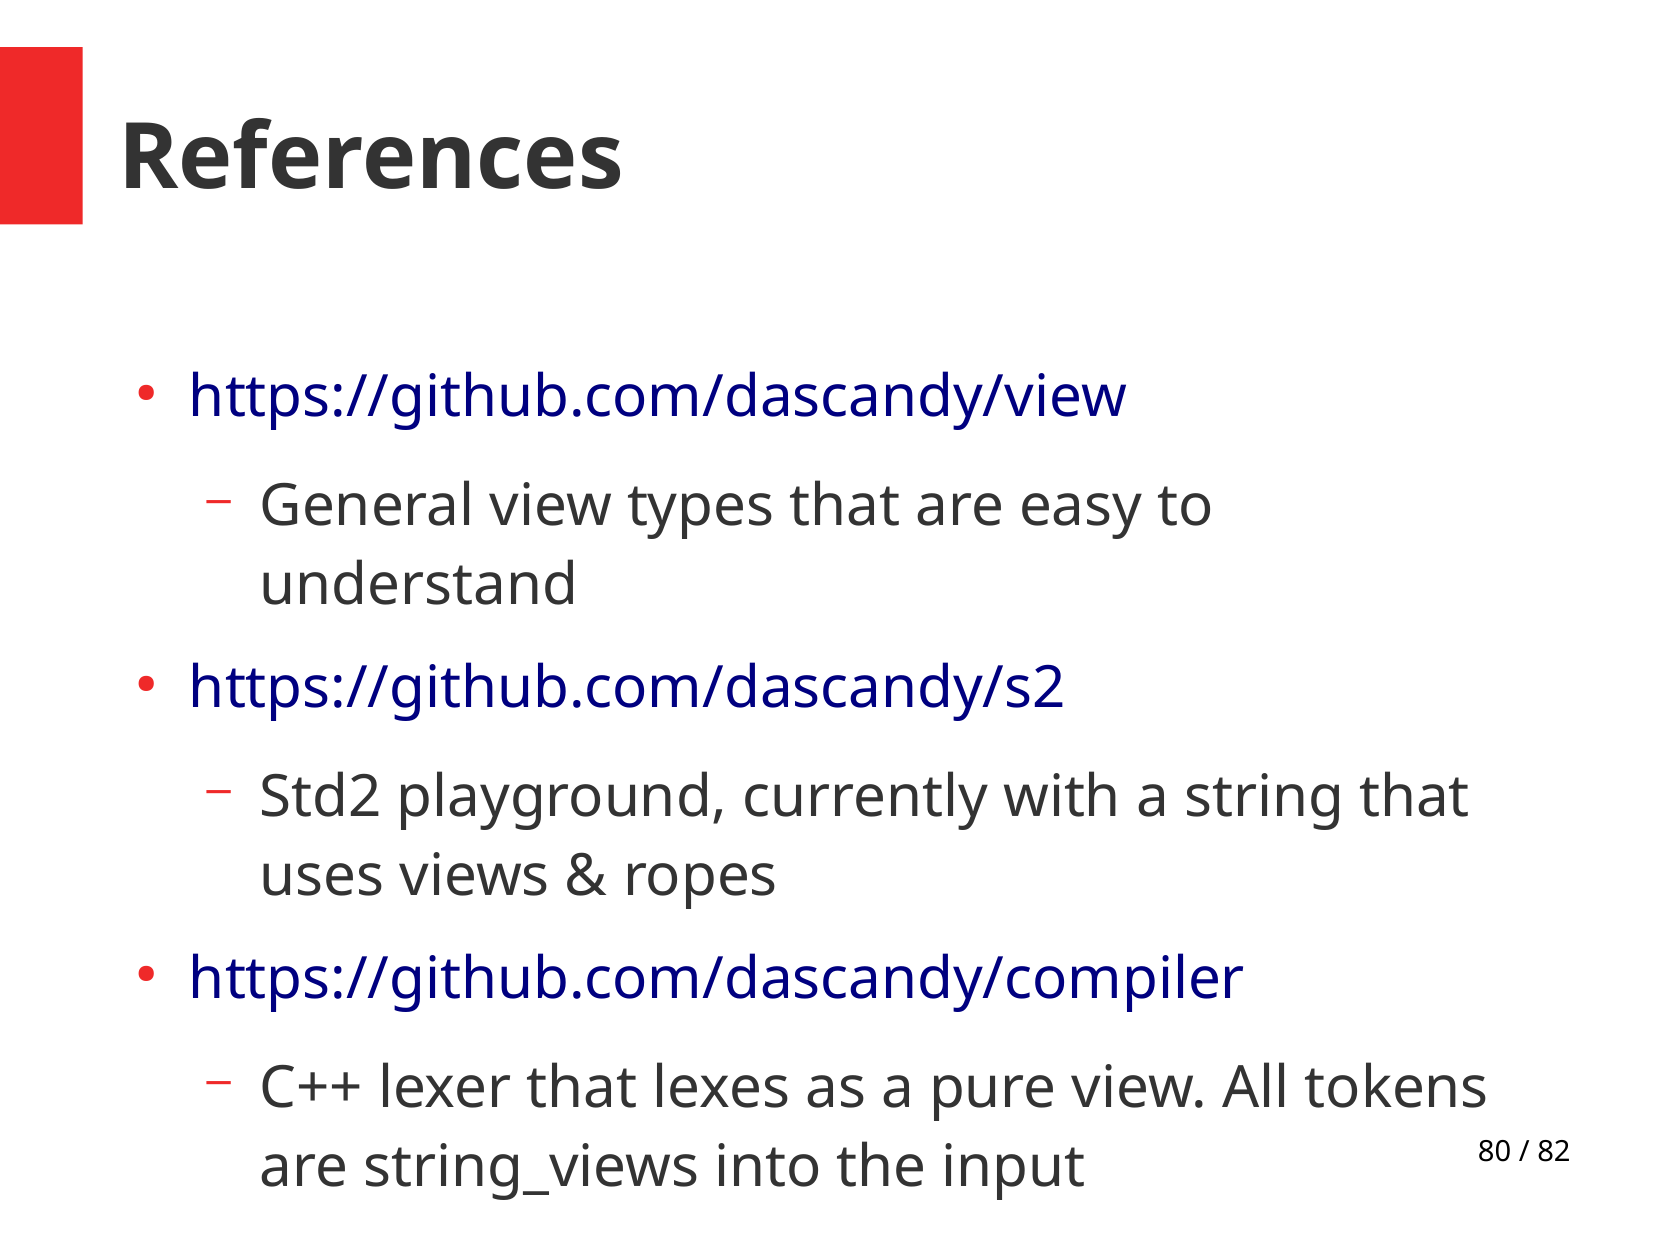

# References
https://github.com/dascandy/view
General view types that are easy to understand
https://github.com/dascandy/s2
Std2 playground, currently with a string that uses views & ropes
https://github.com/dascandy/compiler
C++ lexer that lexes as a pure view. All tokens are string_views into the input
80